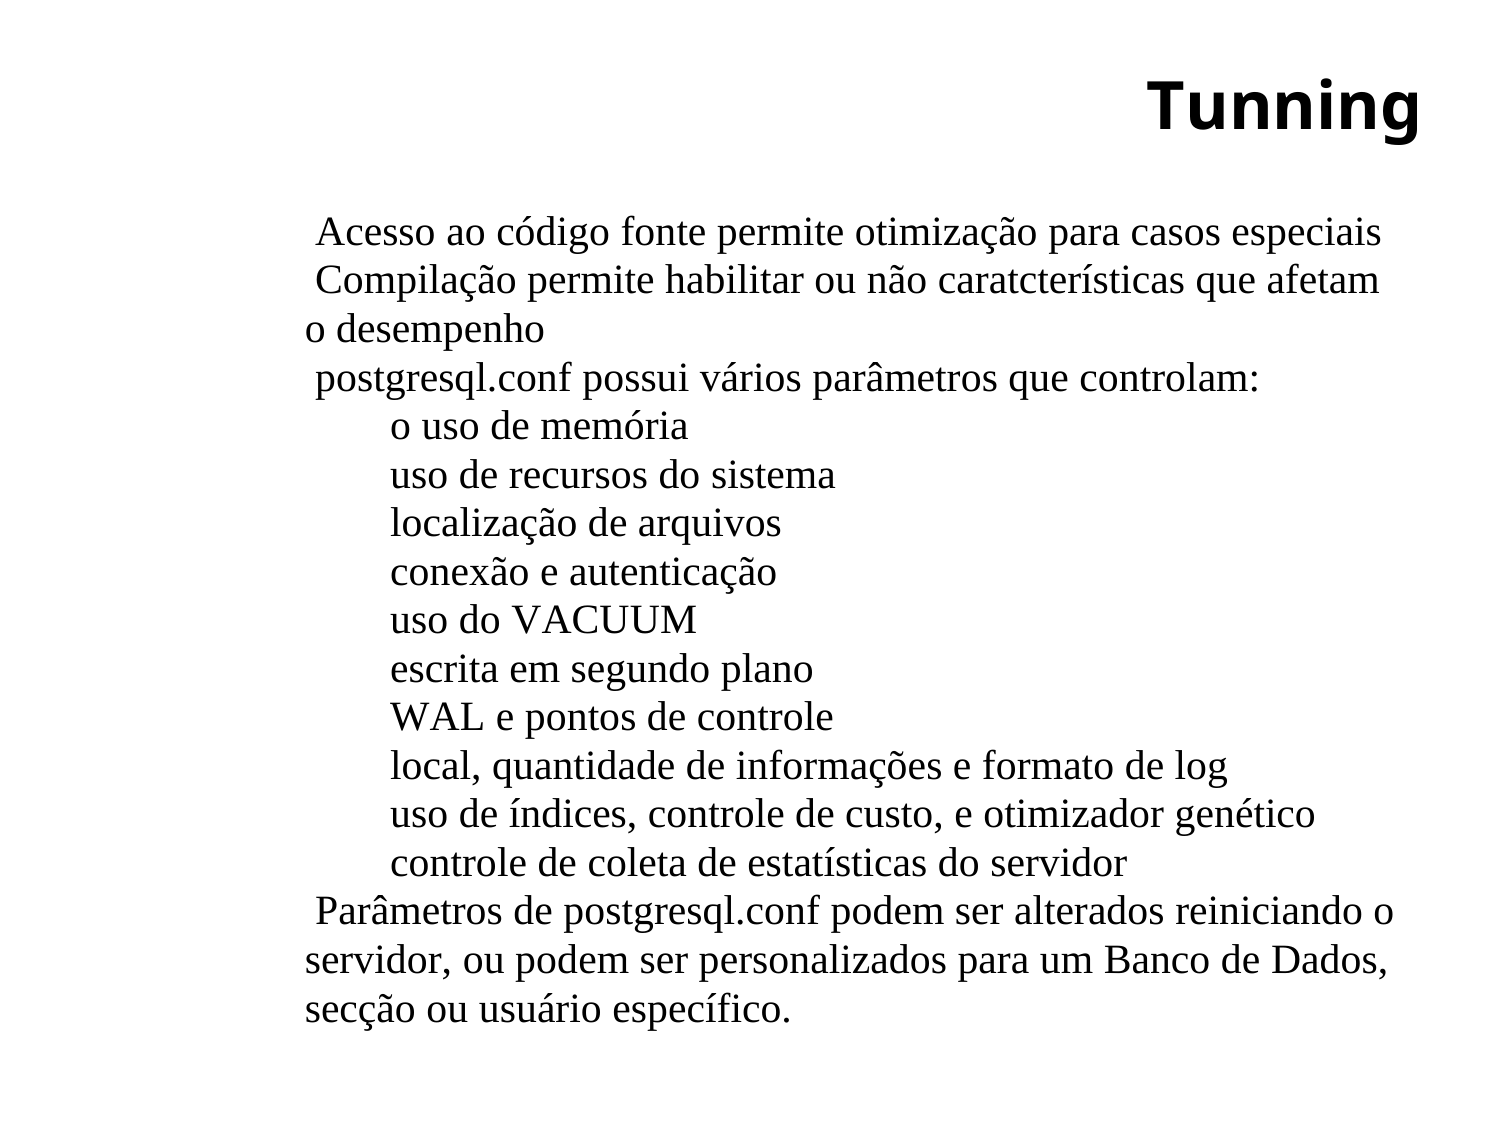

Tunning
 Acesso ao código fonte permite otimização para casos especiais
 Compilação permite habilitar ou não caratcterísticas que afetam o desempenho
 postgresql.conf possui vários parâmetros que controlam:
 o uso de memória
 uso de recursos do sistema
 localização de arquivos
 conexão e autenticação
 uso do VACUUM
 escrita em segundo plano
 WAL e pontos de controle
 local, quantidade de informações e formato de log
 uso de índices, controle de custo, e otimizador genético
 controle de coleta de estatísticas do servidor
 Parâmetros de postgresql.conf podem ser alterados reiniciando o servidor, ou podem ser personalizados para um Banco de Dados, secção ou usuário específico.